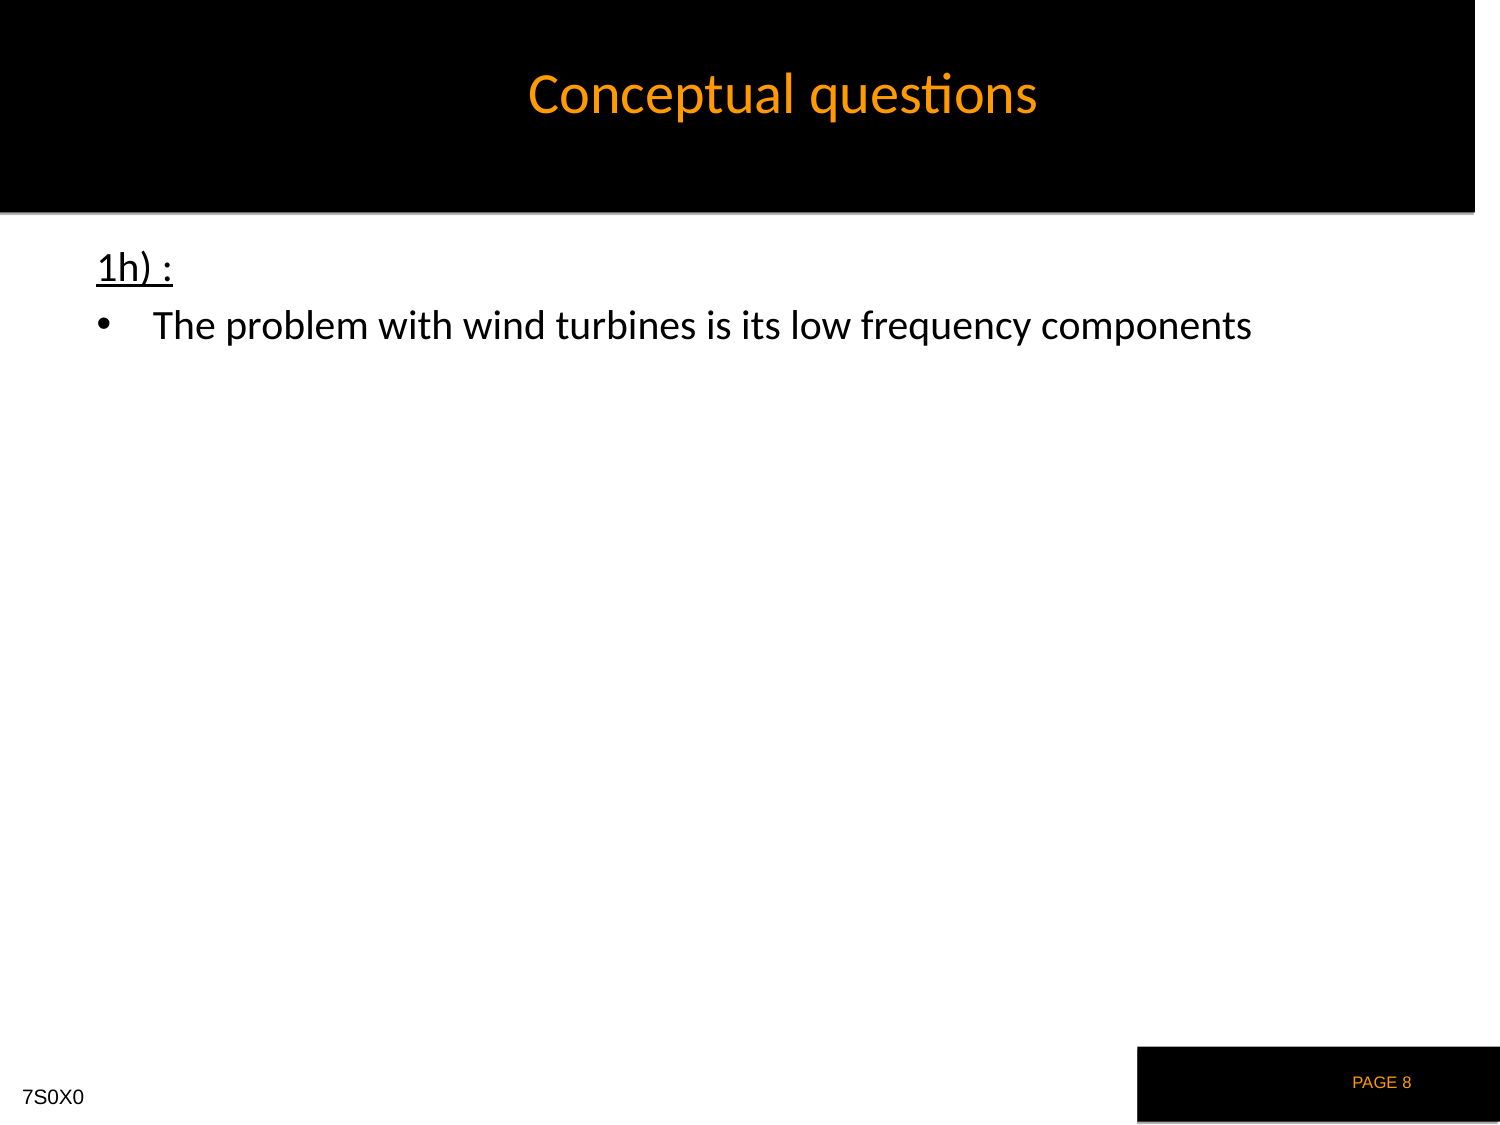

#
Conceptual questions
1h) :
The problem with wind turbines is its low frequency components
PAGE 8
2017/02/09
PAGE
7S0X0